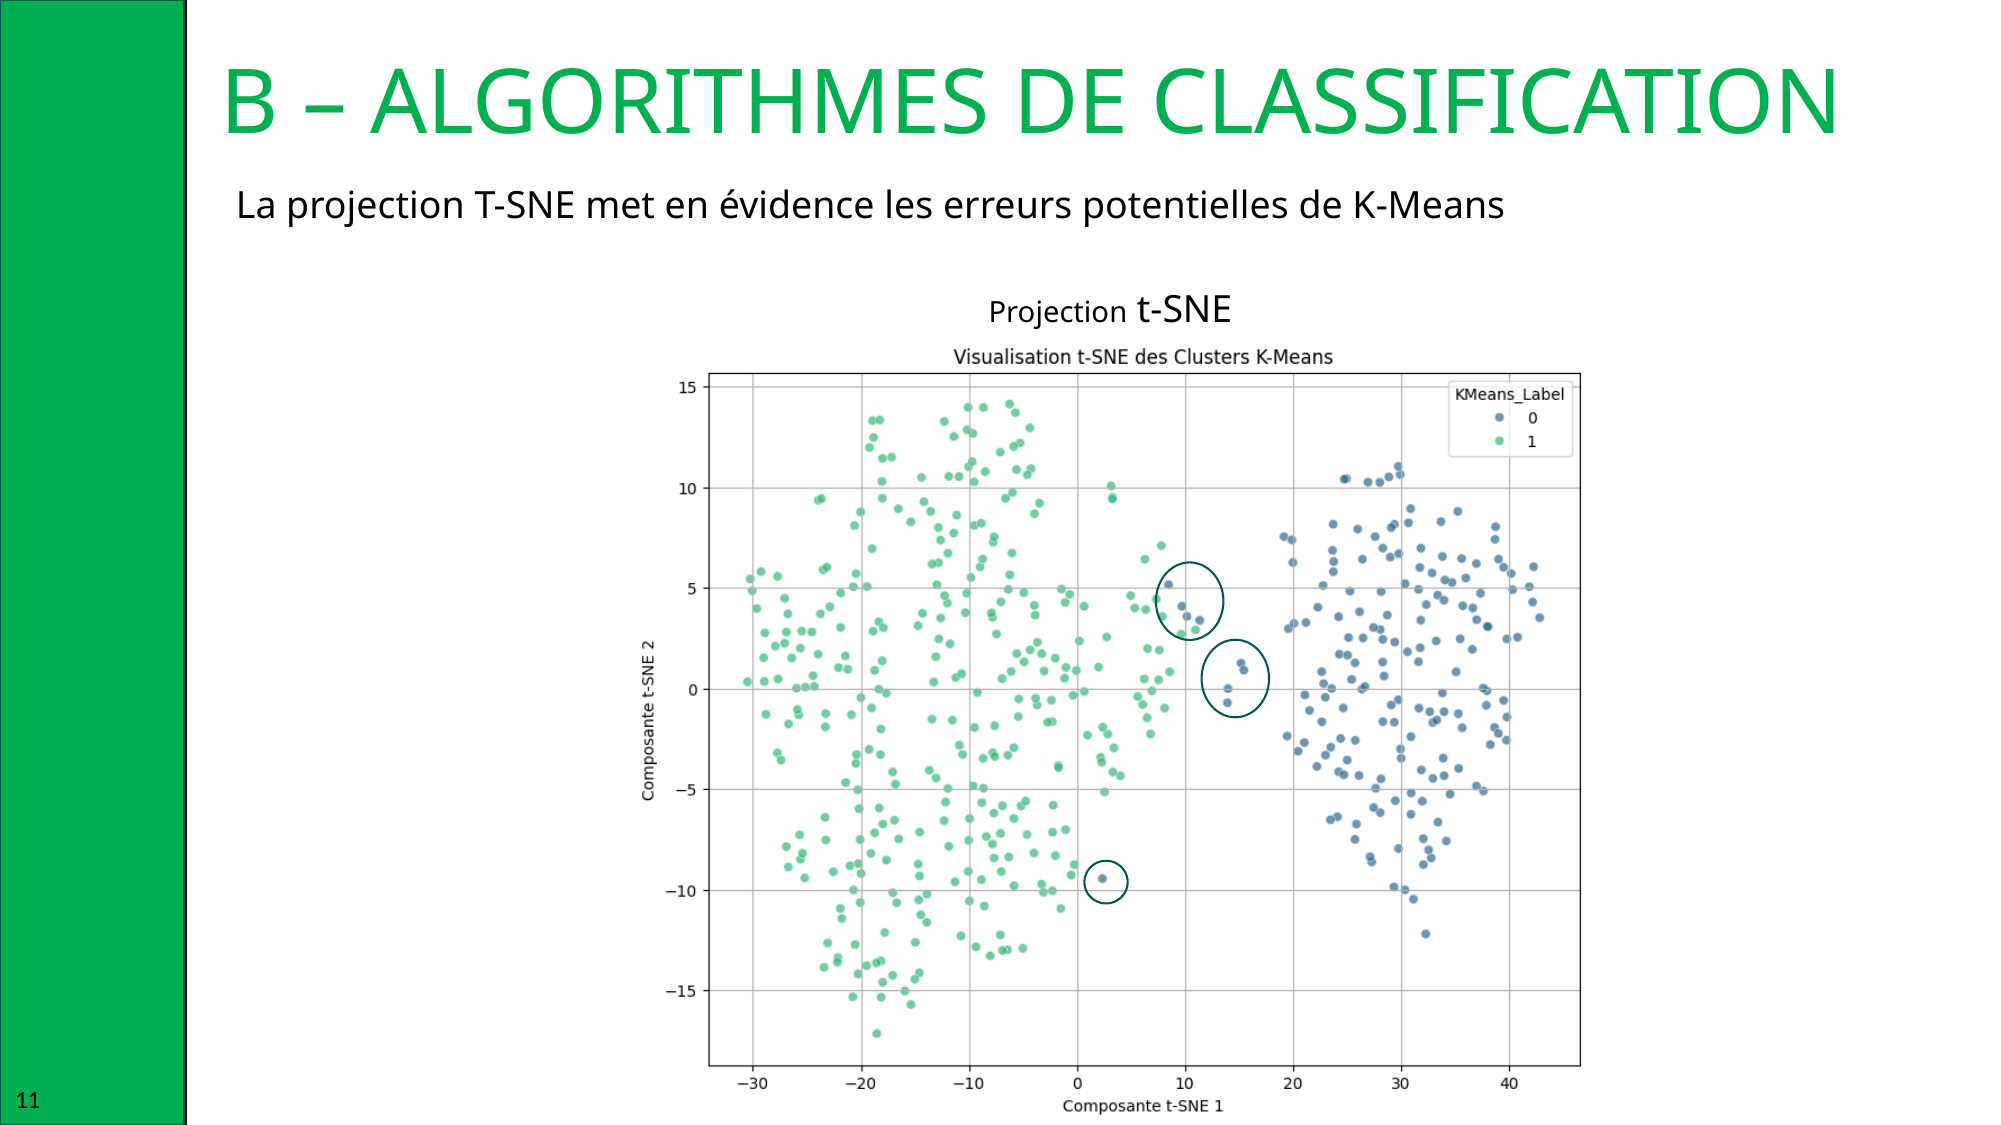

# B – Algorithmes de classification
La projection T-SNE met en évidence les erreurs potentielles de K-Means
Projection t-SNE